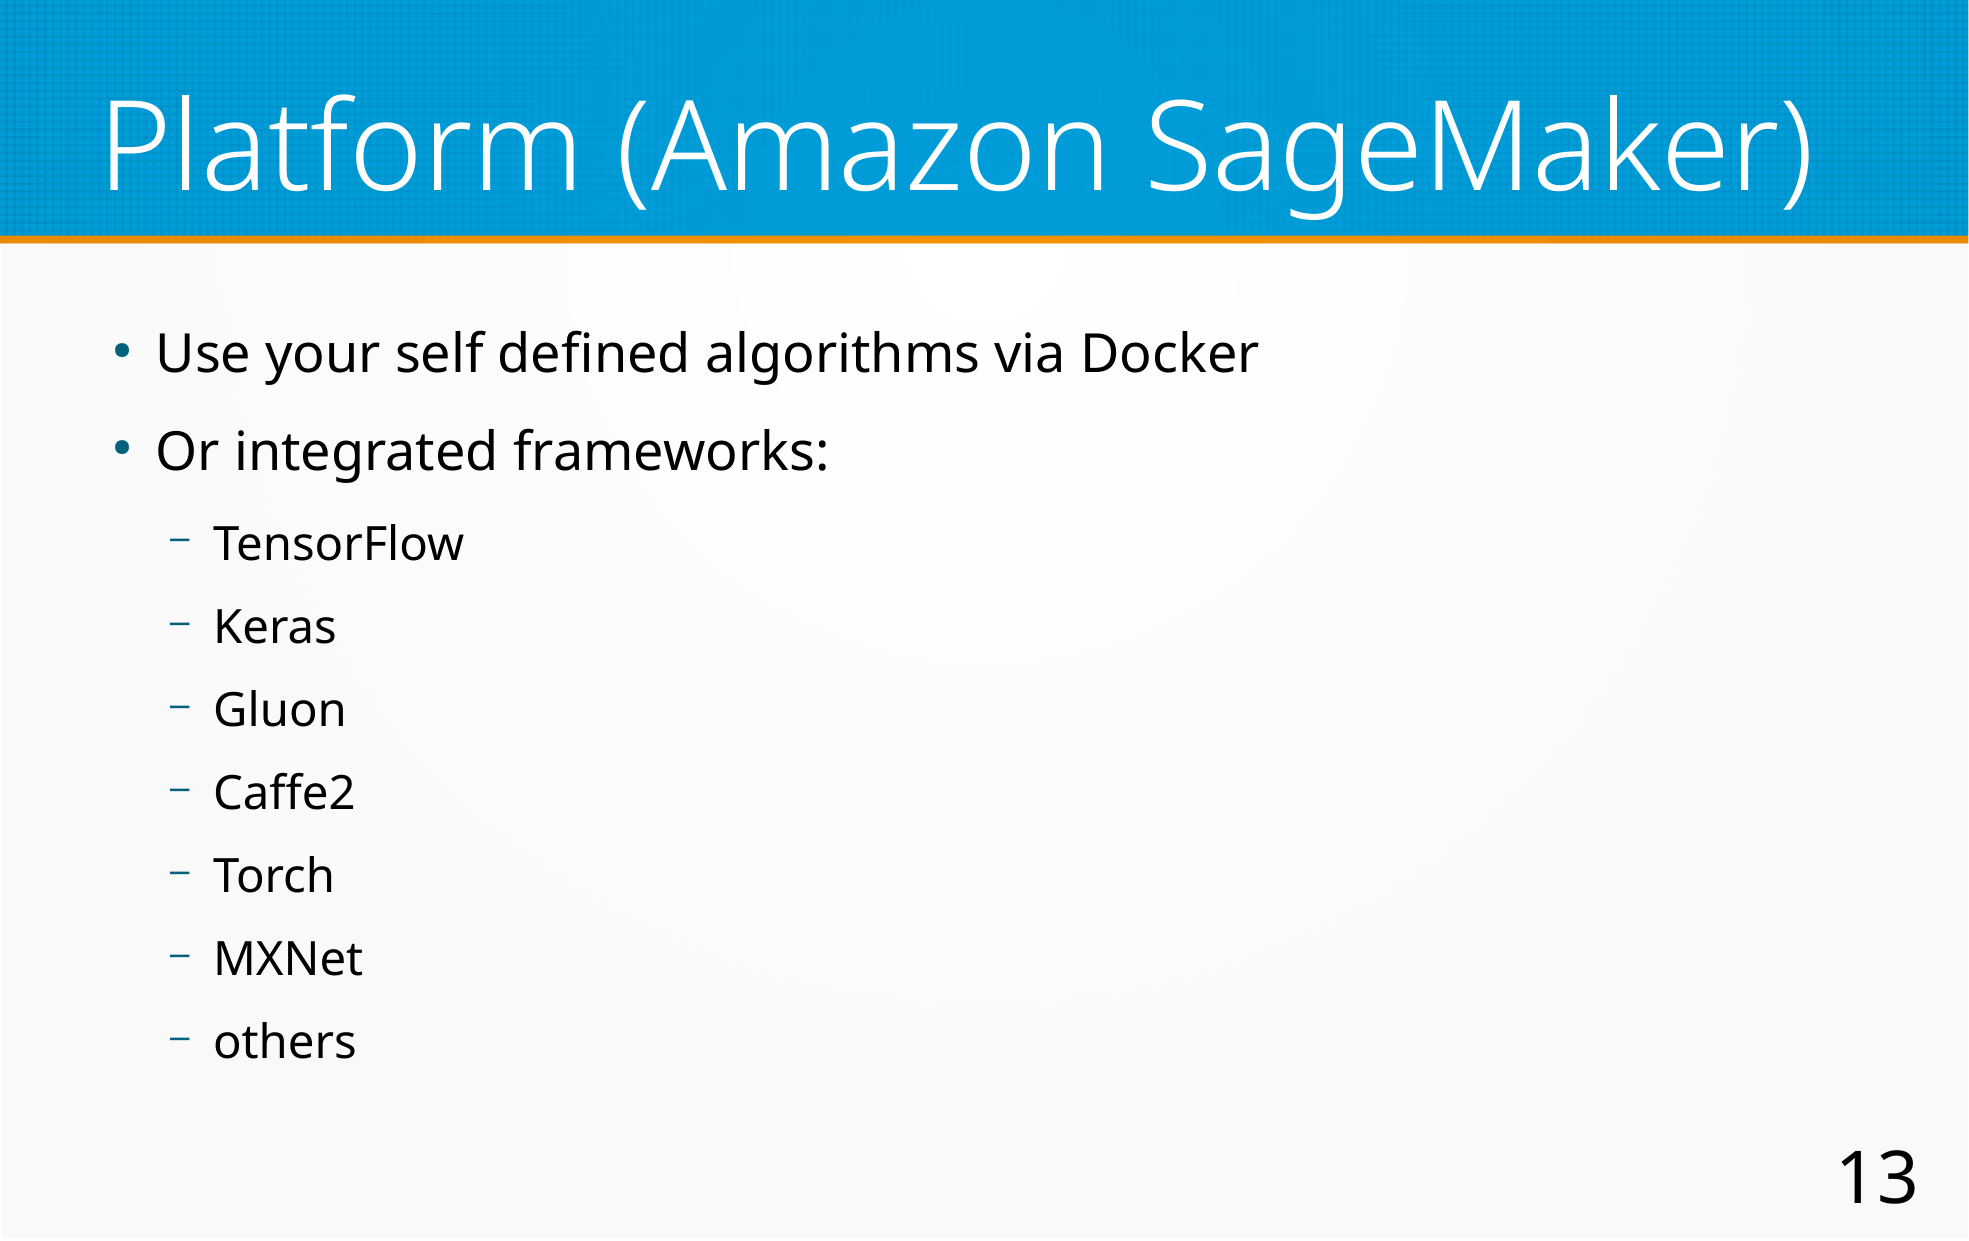

# Platform (Amazon SageMaker)
Use your self defined algorithms via Docker
Or integrated frameworks:
TensorFlow
Keras
Gluon
Caffe2
Torch
MXNet
others
13